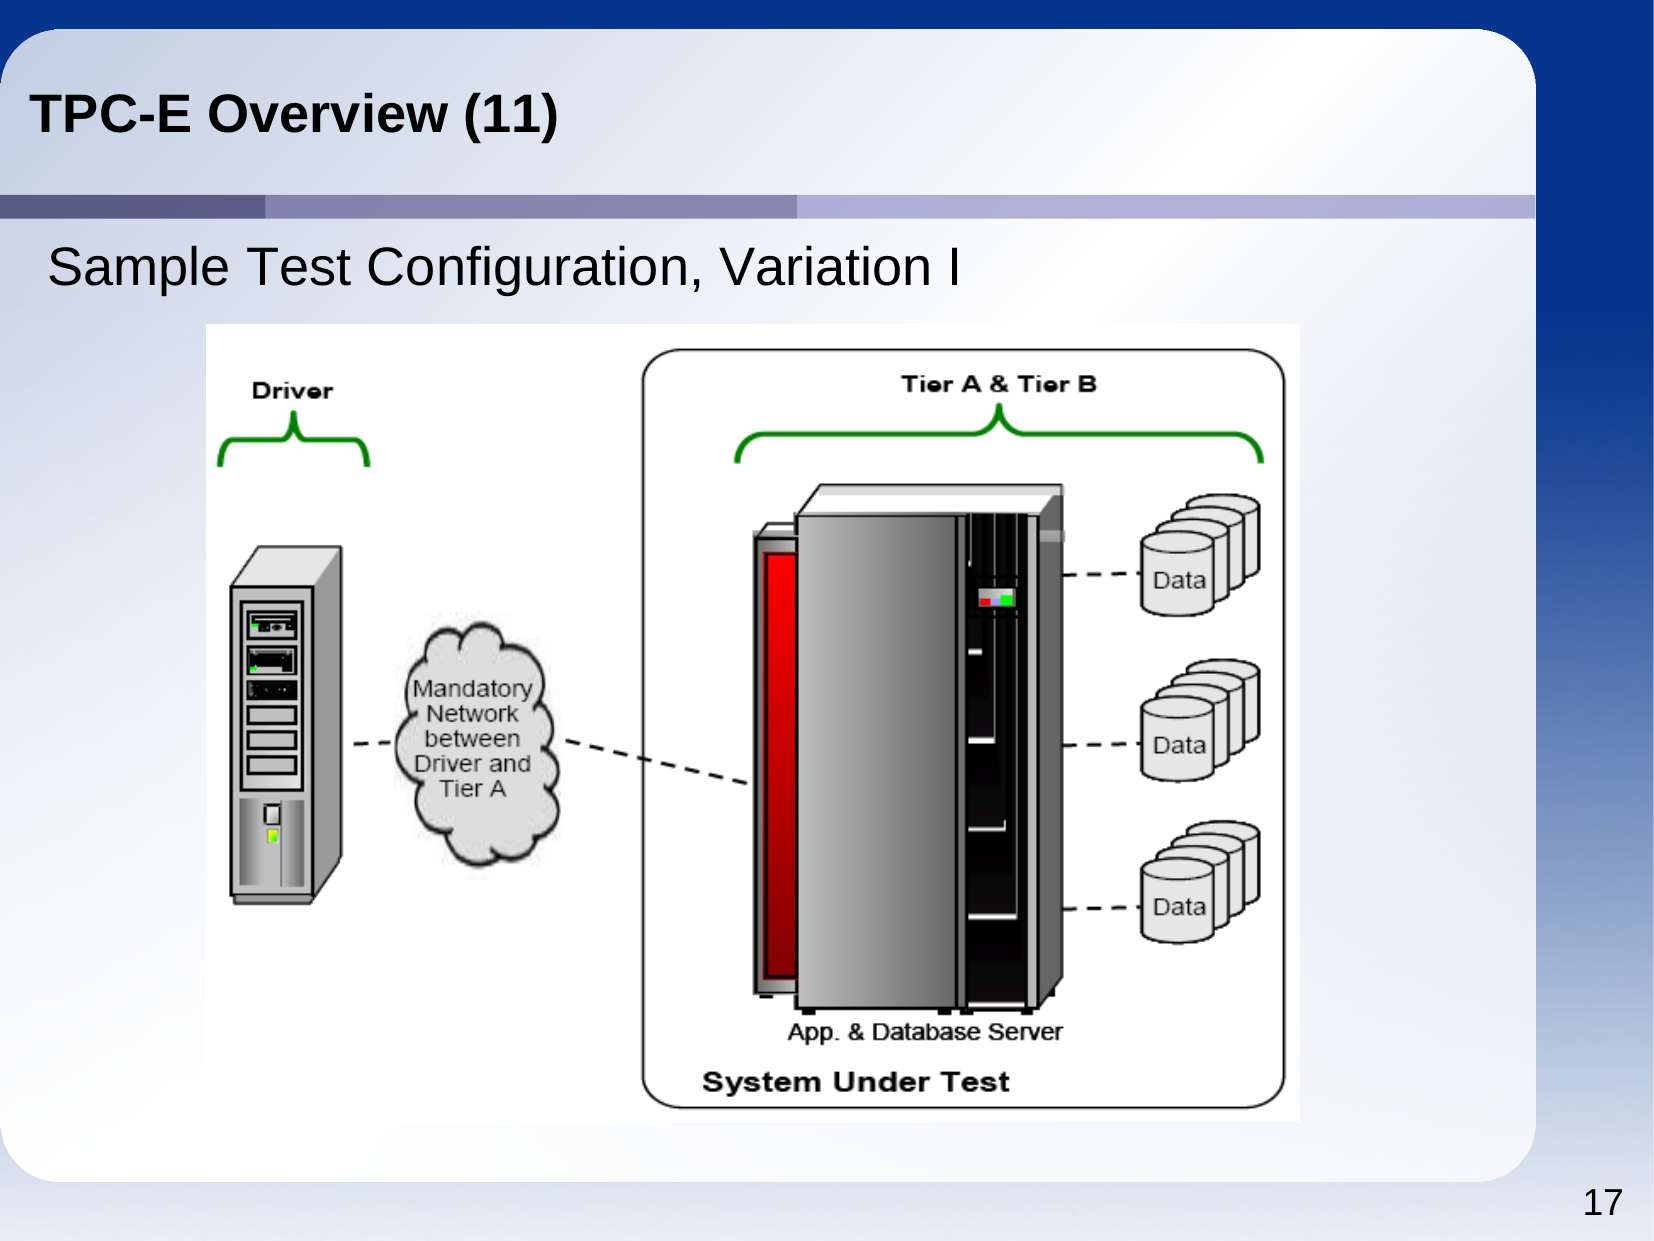

# TPC-E Overview (11)
Sample Test Configuration, Variation I
17